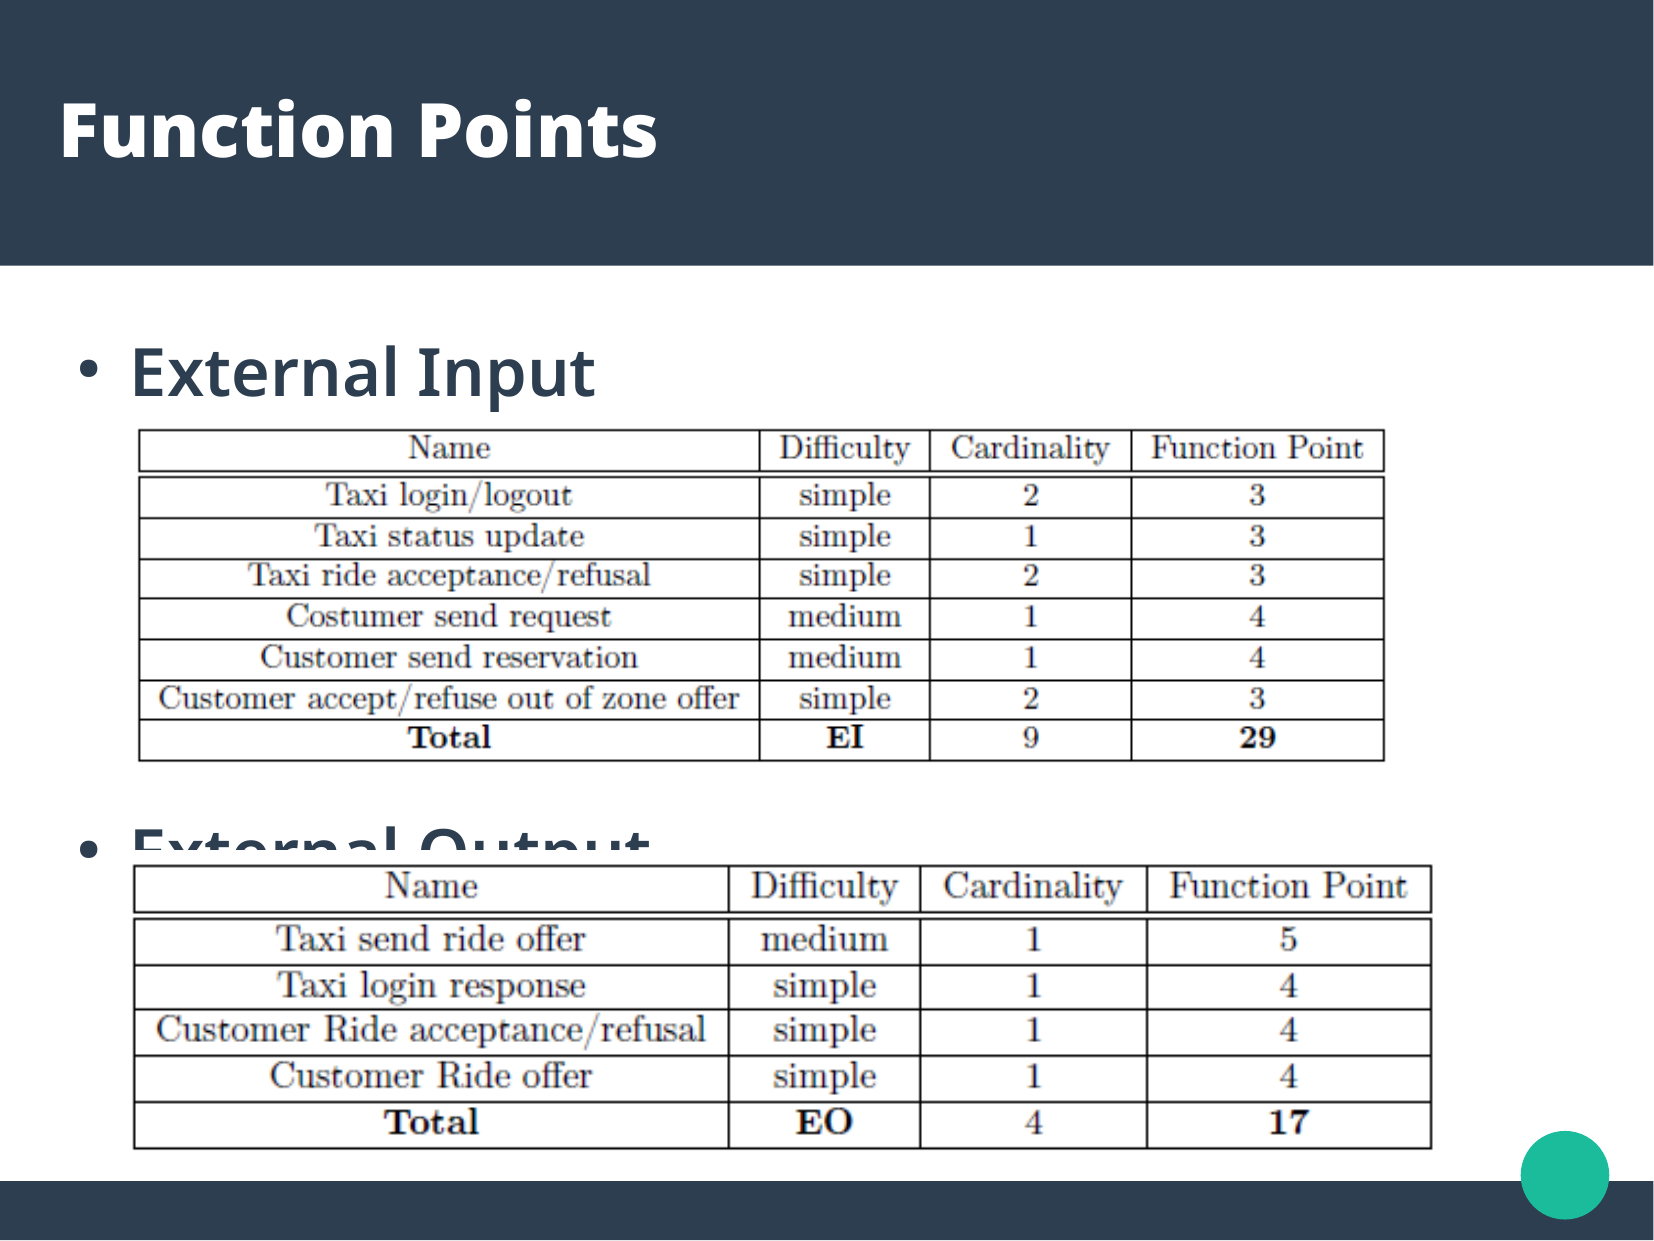

# Function Points
External Input
External Output